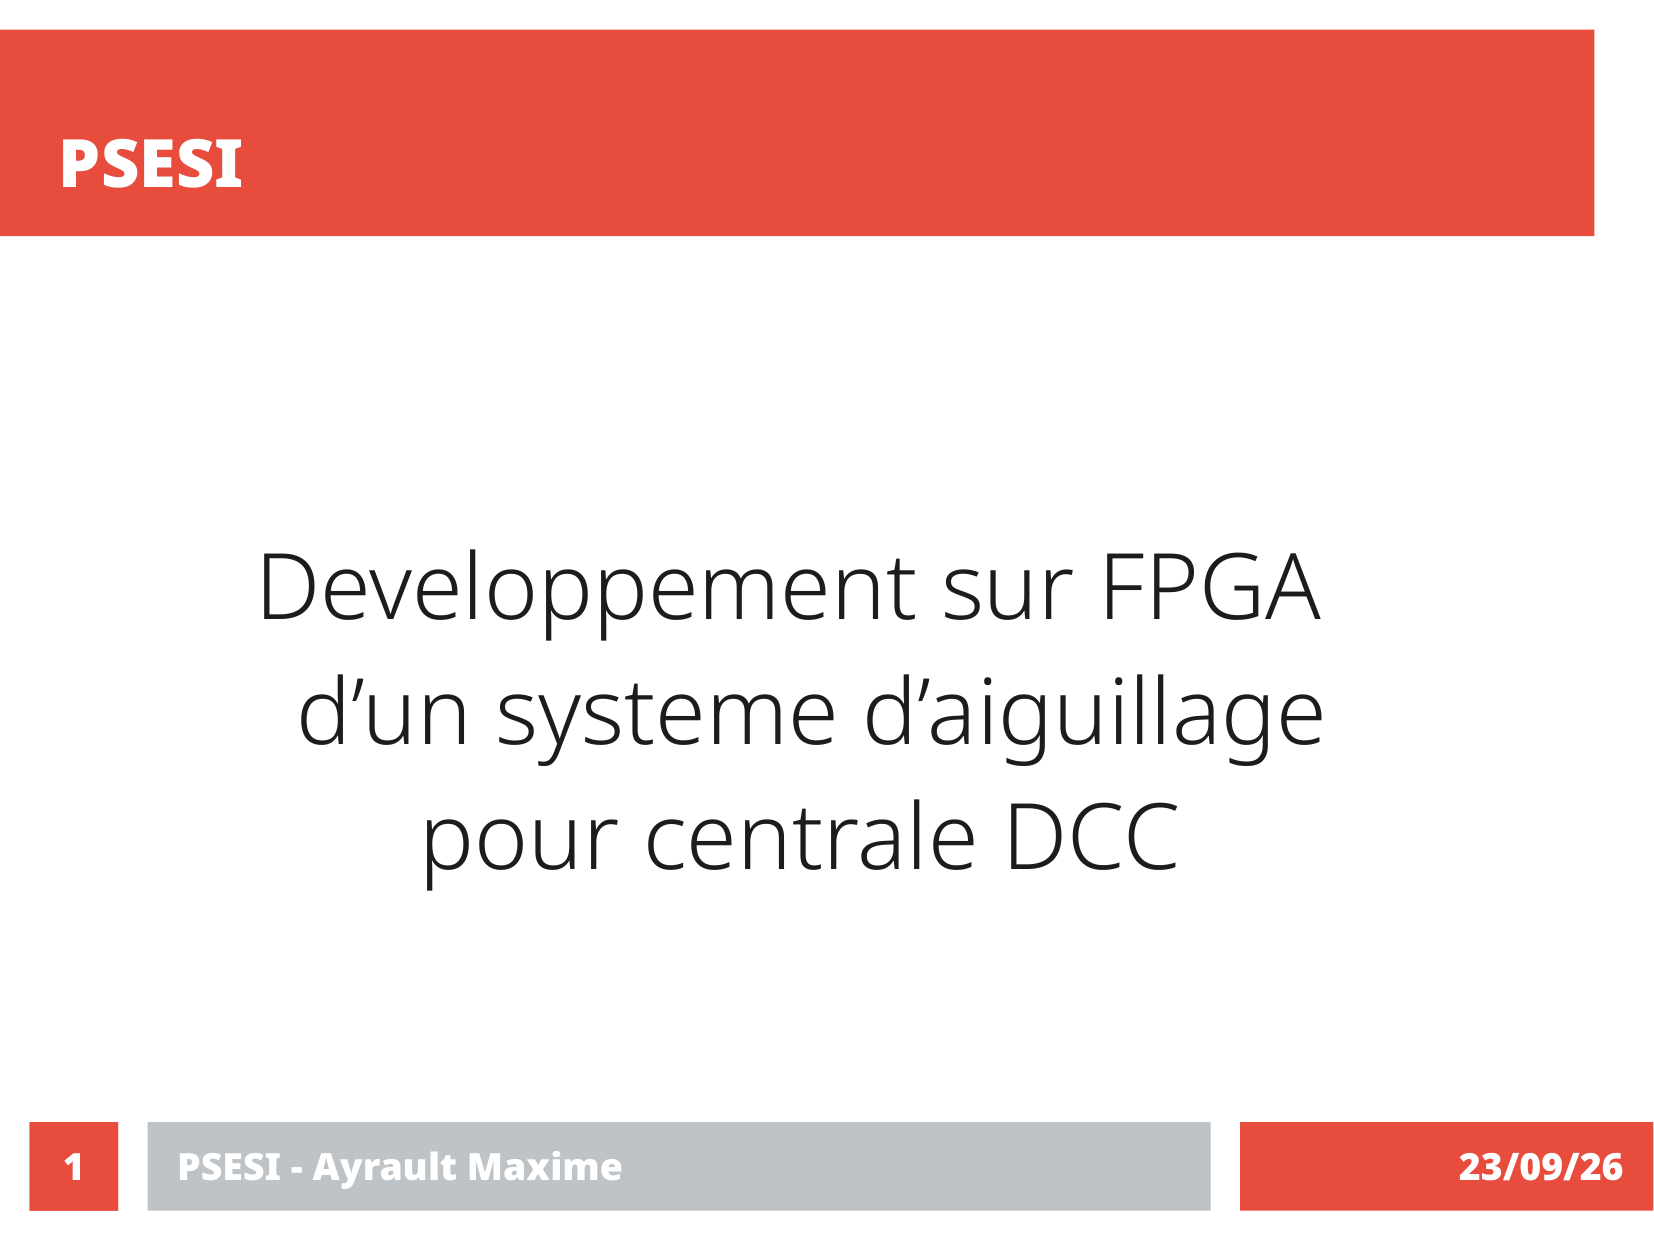

# PSESI
 Developpement sur FPGA
 d’un systeme d’aiguillage
 pour centrale DCC
1
PSESI - Ayrault Maxime